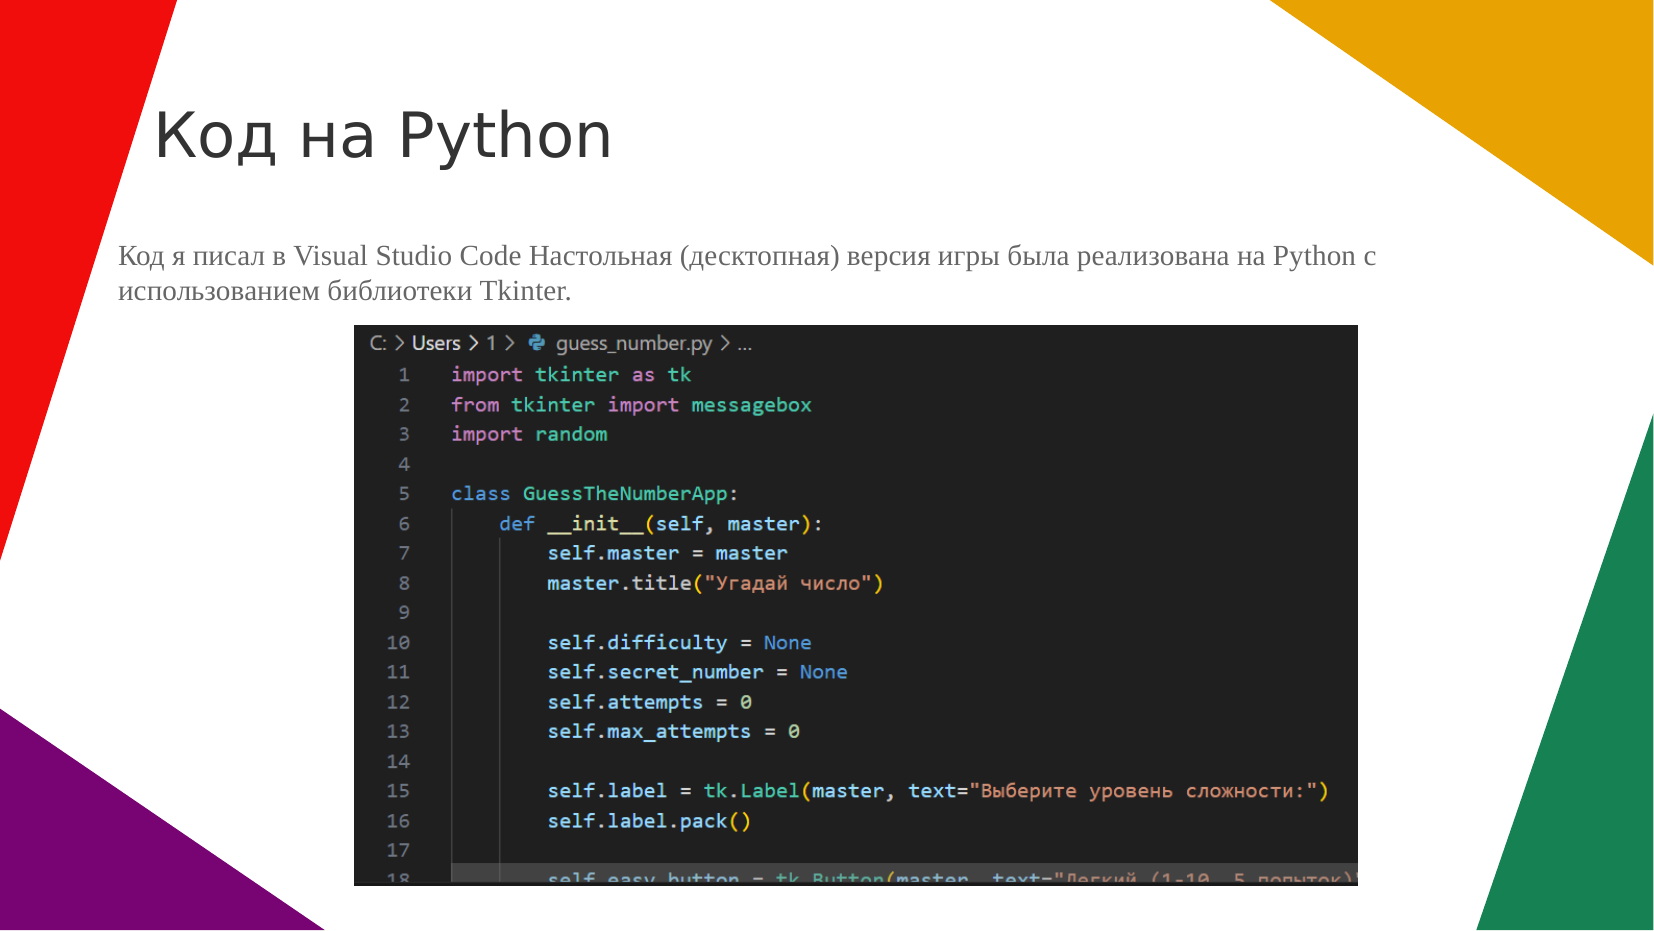

# Код на Python
Код я писал в Visual Studio Code Настольная (десктопная) версия игры была реализована на Python с использованием библиотеки Tkinter.